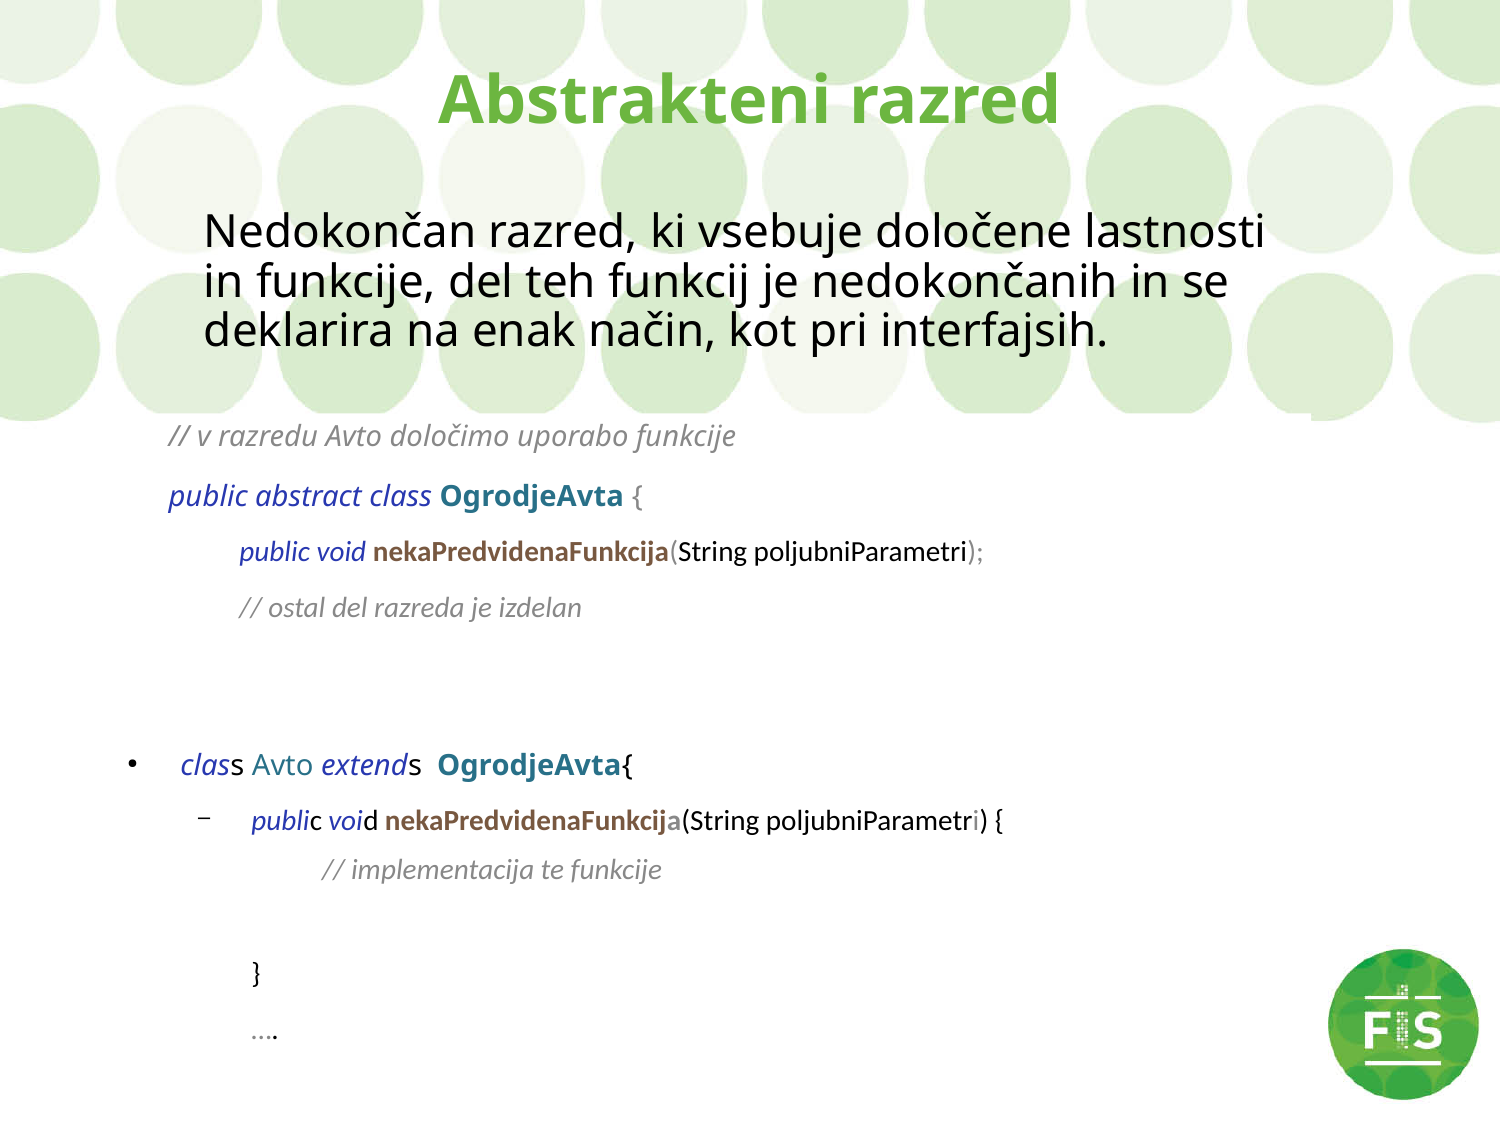

# Abstrakteni razred
Nedokončan razred, ki vsebuje določene lastnosti in funkcije, del teh funkcij je nedokončanih in se deklarira na enak način, kot pri interfajsih.
// v razredu Avto določimo uporabo funkcije
public abstract class OgrodjeAvta {
public void nekaPredvidenaFunkcija(String poljubniParametri);
// ostal del razreda je izdelan
class Avto extends OgrodjeAvta{
public void nekaPredvidenaFunkcija(String poljubniParametri) {
// implementacija te funkcije
}
….